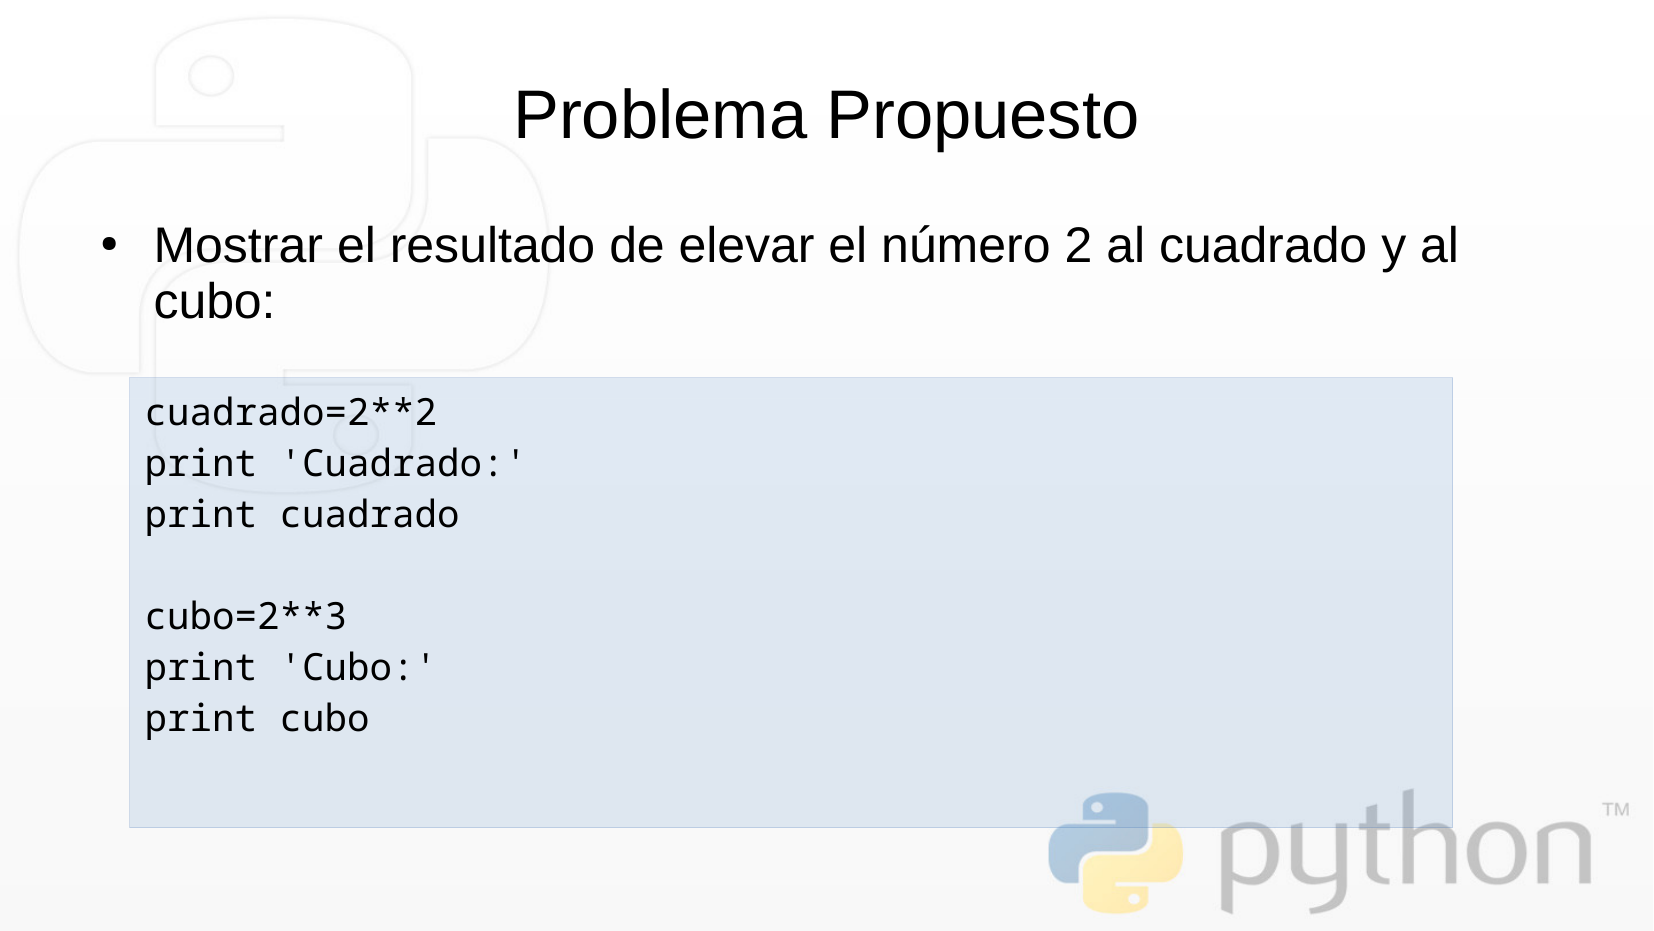

# Problema Propuesto
Mostrar el resultado de elevar el número 2 al cuadrado y al cubo:
cuadrado=2**2
print 'Cuadrado:'
print cuadrado
cubo=2**3
print 'Cubo:'
print cubo